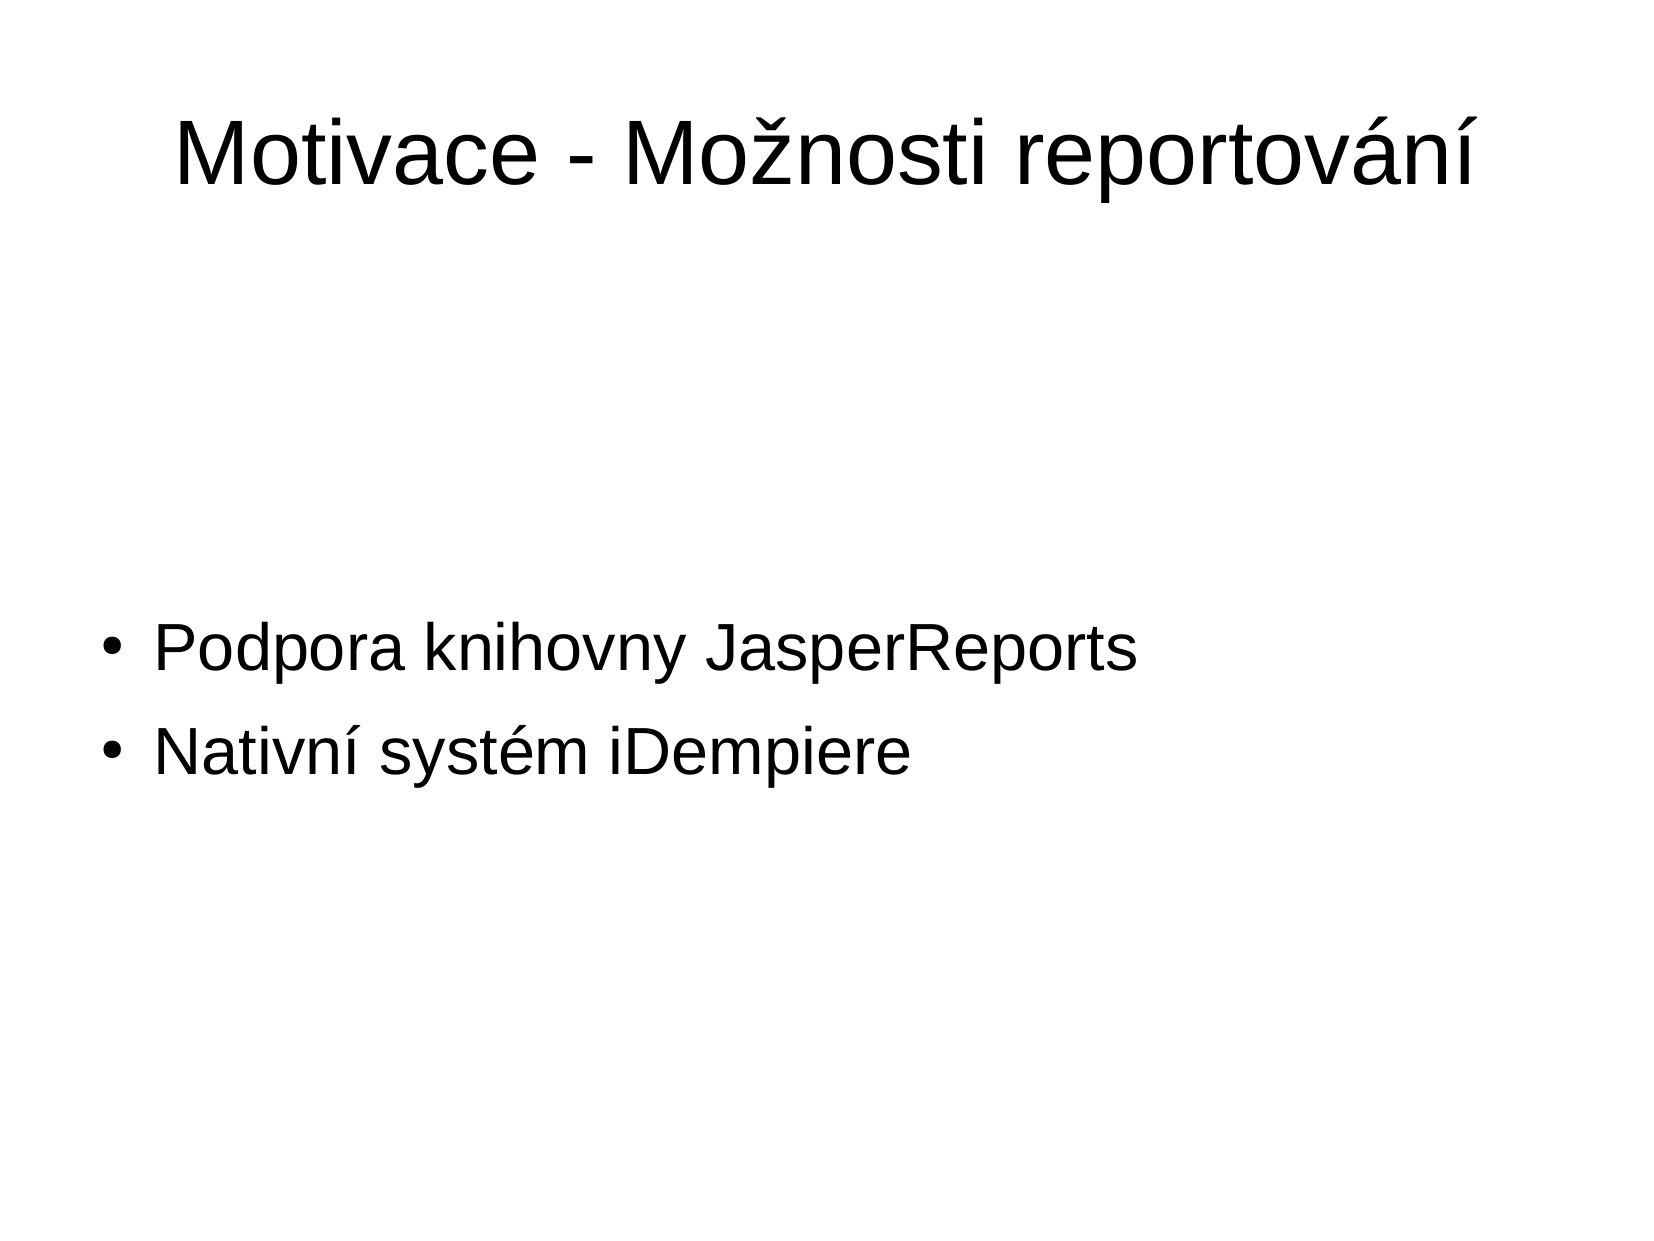

# Motivace - Možnosti reportování
Podpora knihovny JasperReports
Nativní systém iDempiere